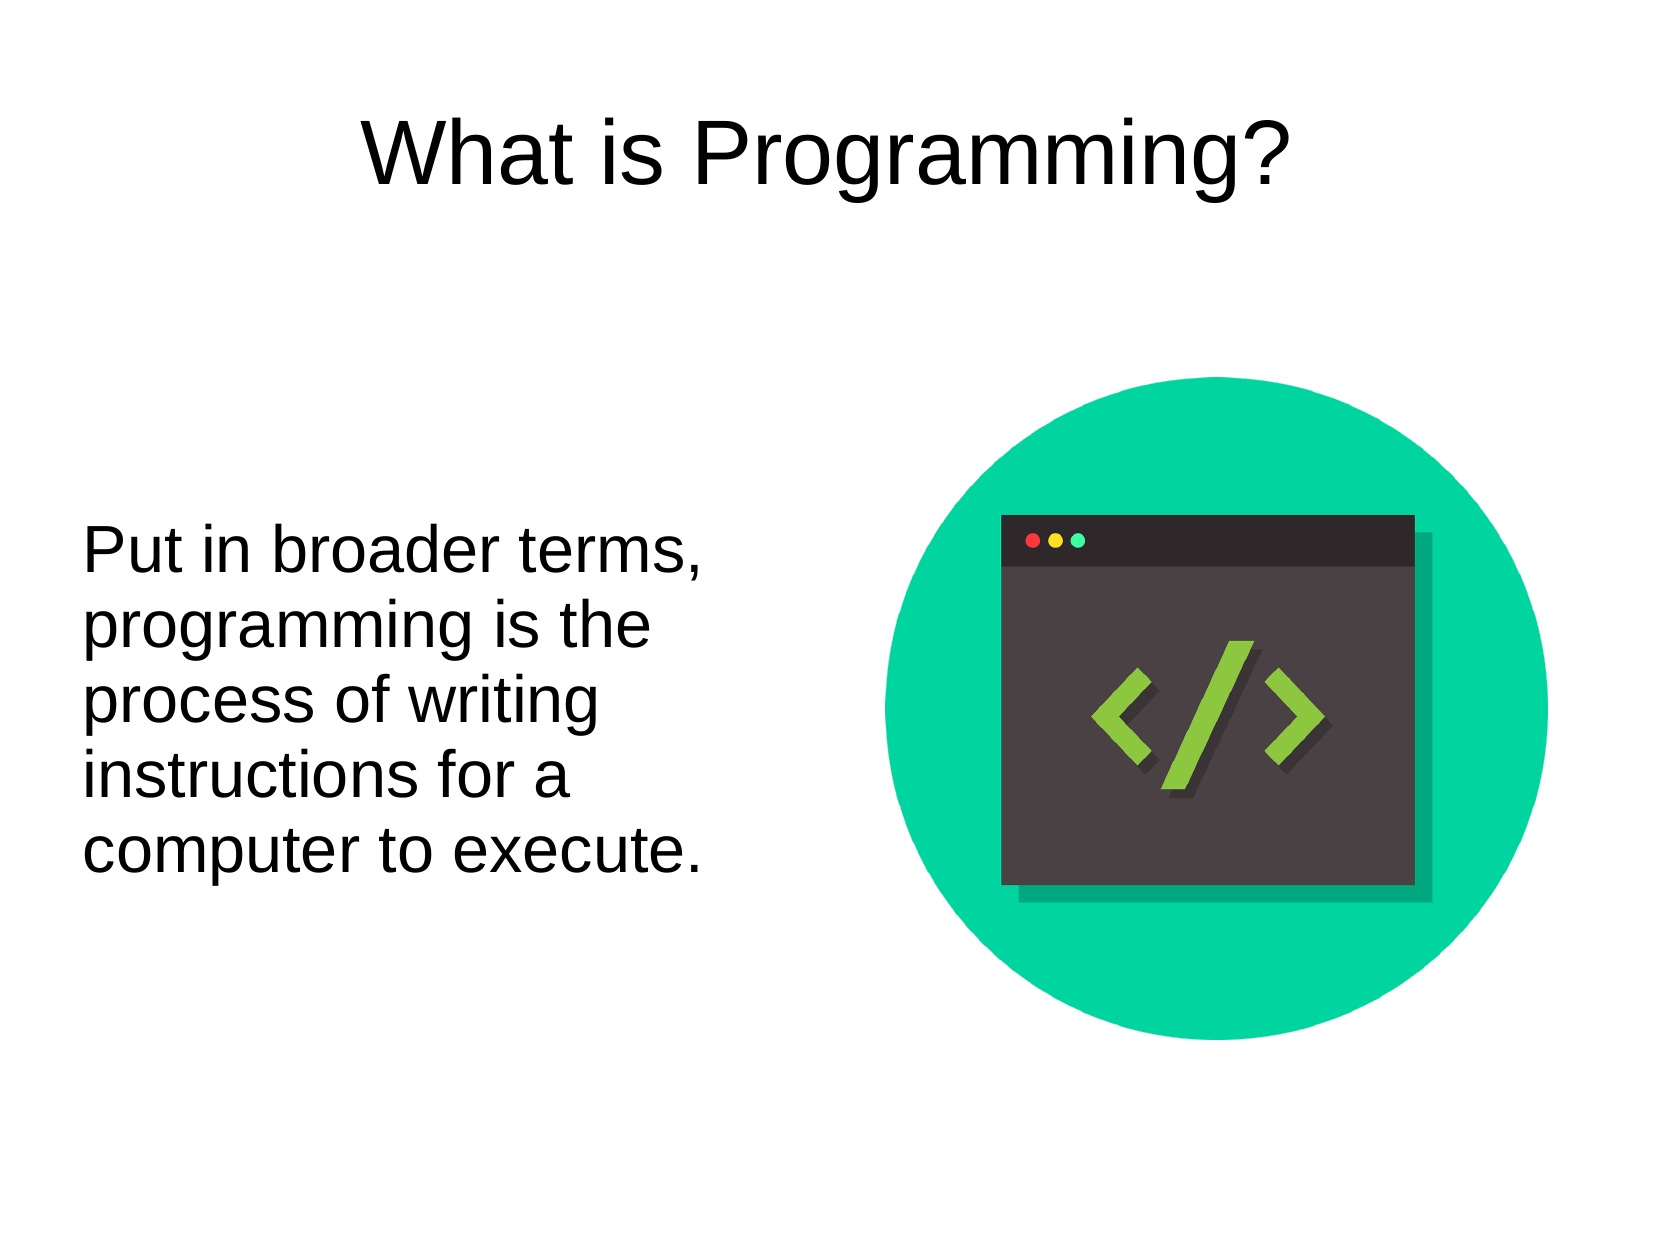

# What is Programming?
Put in broader terms,
programming is the
process of writing
instructions for a
computer to execute.